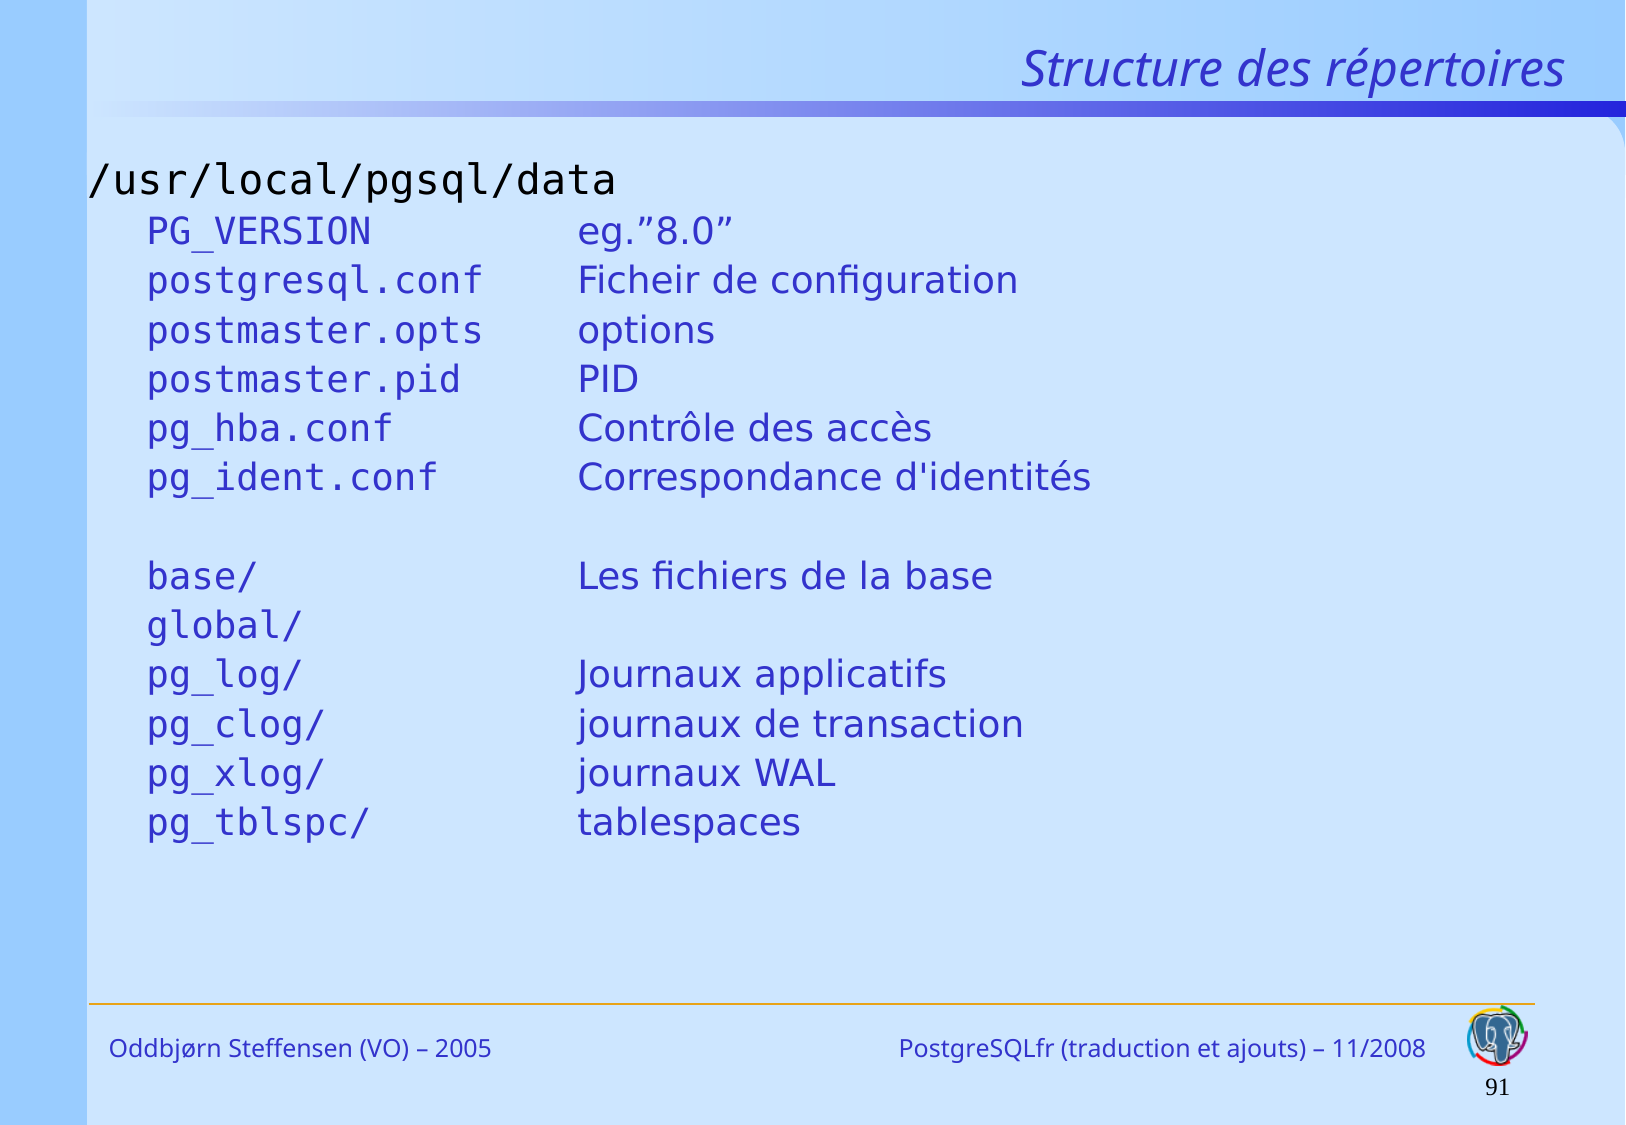

# Structure des répertoires
/usr/local/pgsql/data
PG_VERSION			eg.”8.0”
postgresql.conf		Ficheir de configuration
postmaster.opts		options
postmaster.pid		PID
pg_hba.conf			Contrôle des accès
pg_ident.conf		Correspondance d'identités
base/					Les fichiers de la base
global/
pg_log/				Journaux applicatifs
pg_clog/				journaux de transaction
pg_xlog/				journaux WAL
pg_tblspc/			tablespaces